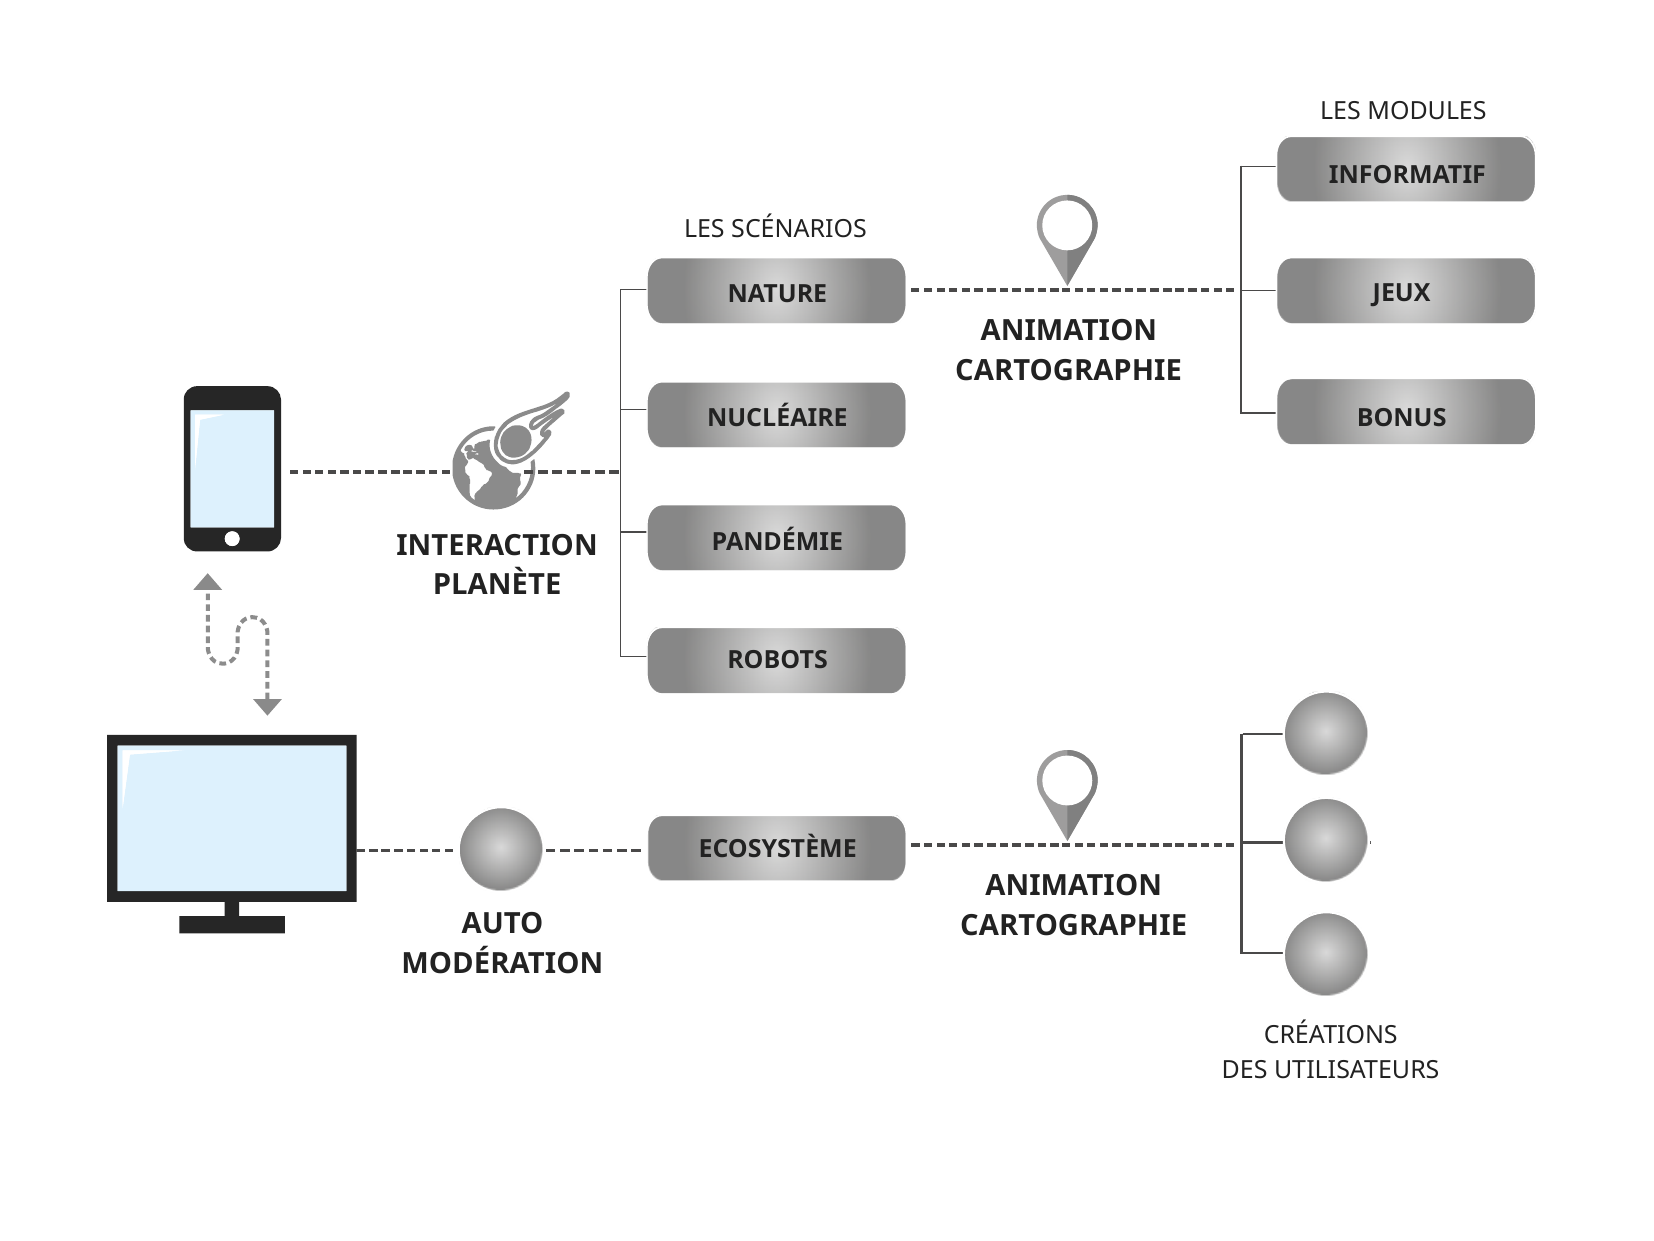

LES MODULES
INFORMATIF
LES SCÉNARIOS
JEUX
NATURE
ANIMATION
CARTOGRAPHIE
BONUS
NUCLÉAIRE
INTERACTION
PLANÈTE
PANDÉMIE
ROBOTS
ECOSYSTÈME
# ANIMATION CARTOGRAPHIE
AUTO
MODÉRATION
CRÉATIONS
DES UTILISATEURS